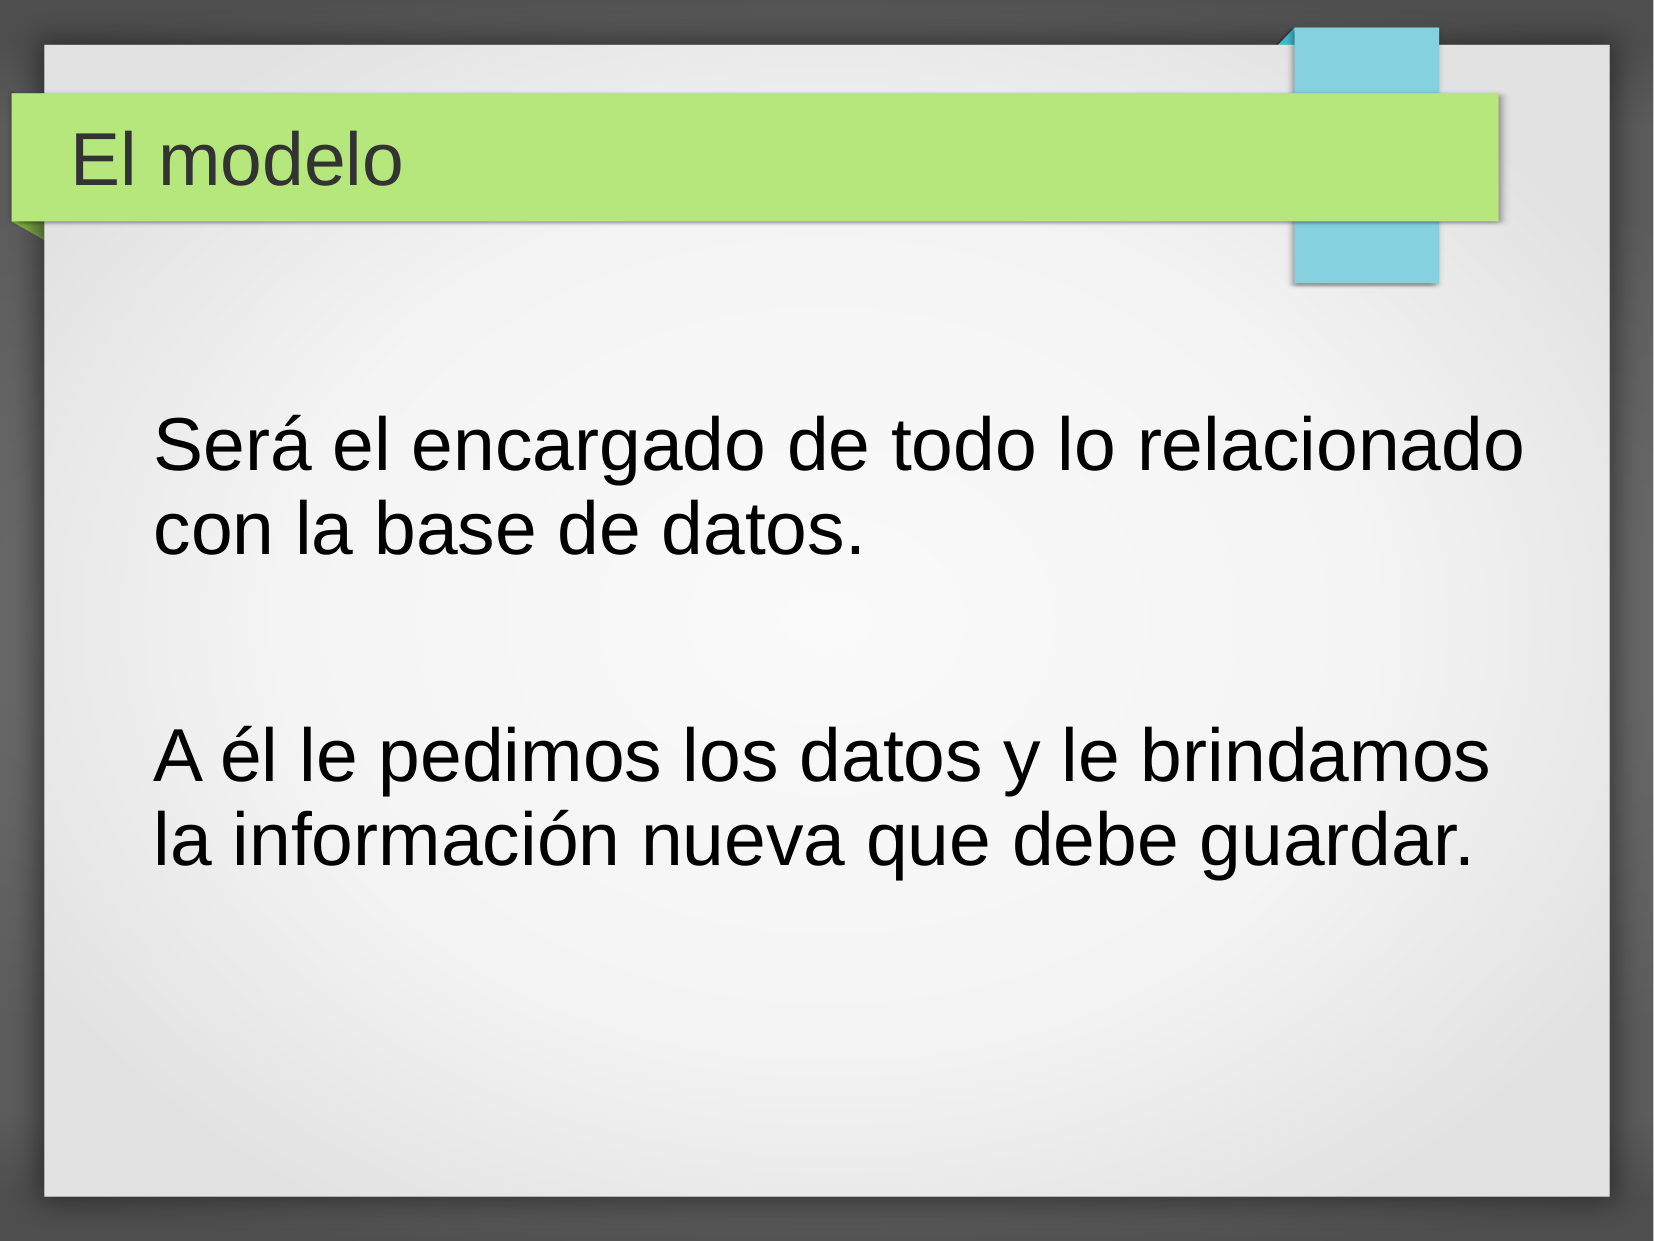

# El modelo
Será el encargado de todo lo relacionado con la base de datos.
A él le pedimos los datos y le brindamos la información nueva que debe guardar.